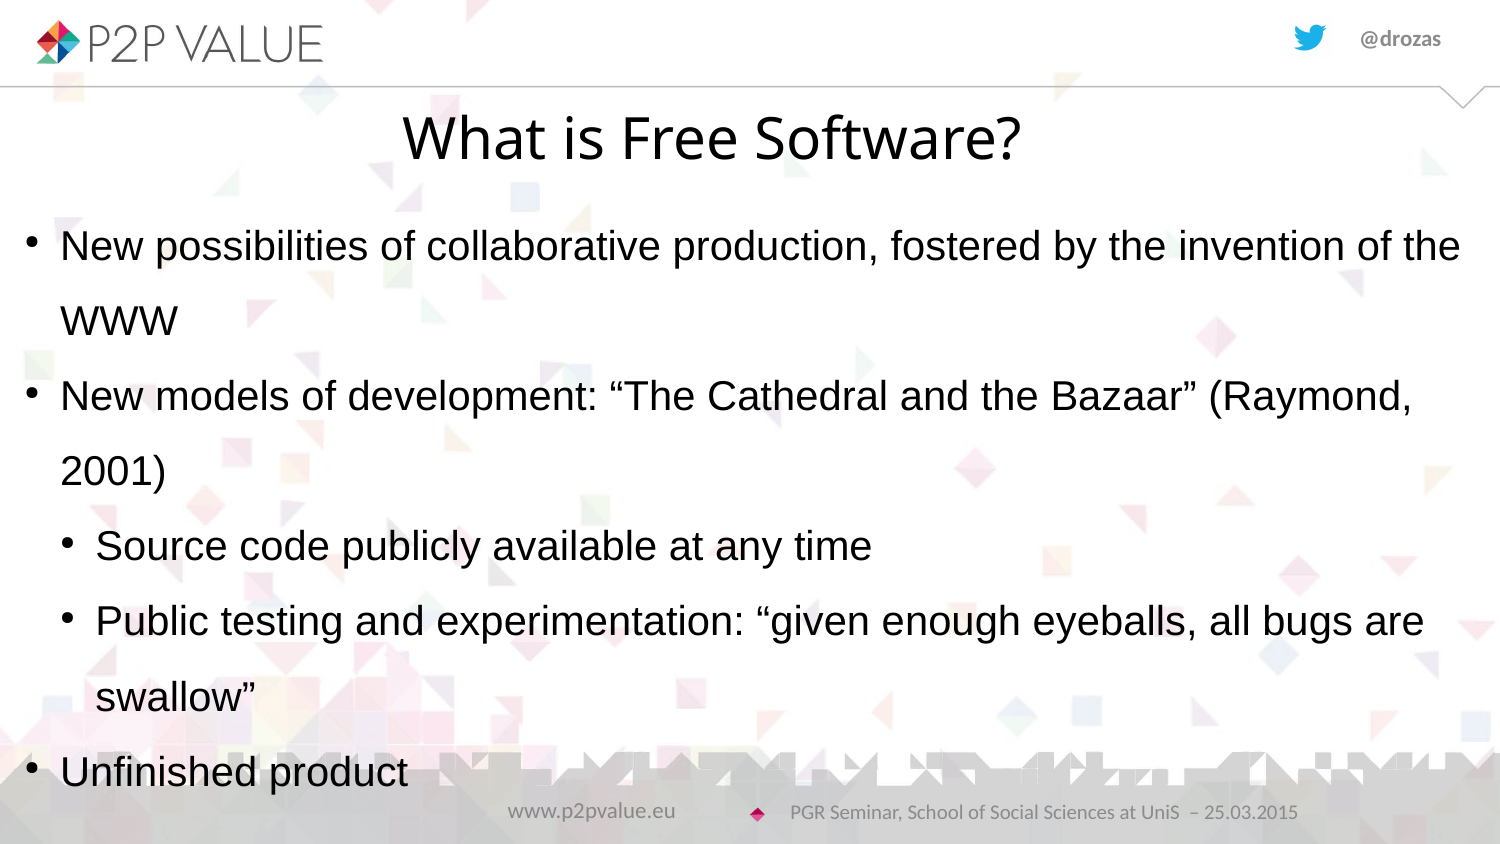

@drozas
# What is Free Software?
New possibilities of collaborative production, fostered by the invention of the WWW
New models of development: “The Cathedral and the Bazaar” (Raymond, 2001)
Source code publicly available at any time
Public testing and experimentation: “given enough eyeballs, all bugs are swallow”
Unfinished product
PGR Seminar, School of Social Sciences at UniS – 25.03.2015
www.p2pvalue.eu